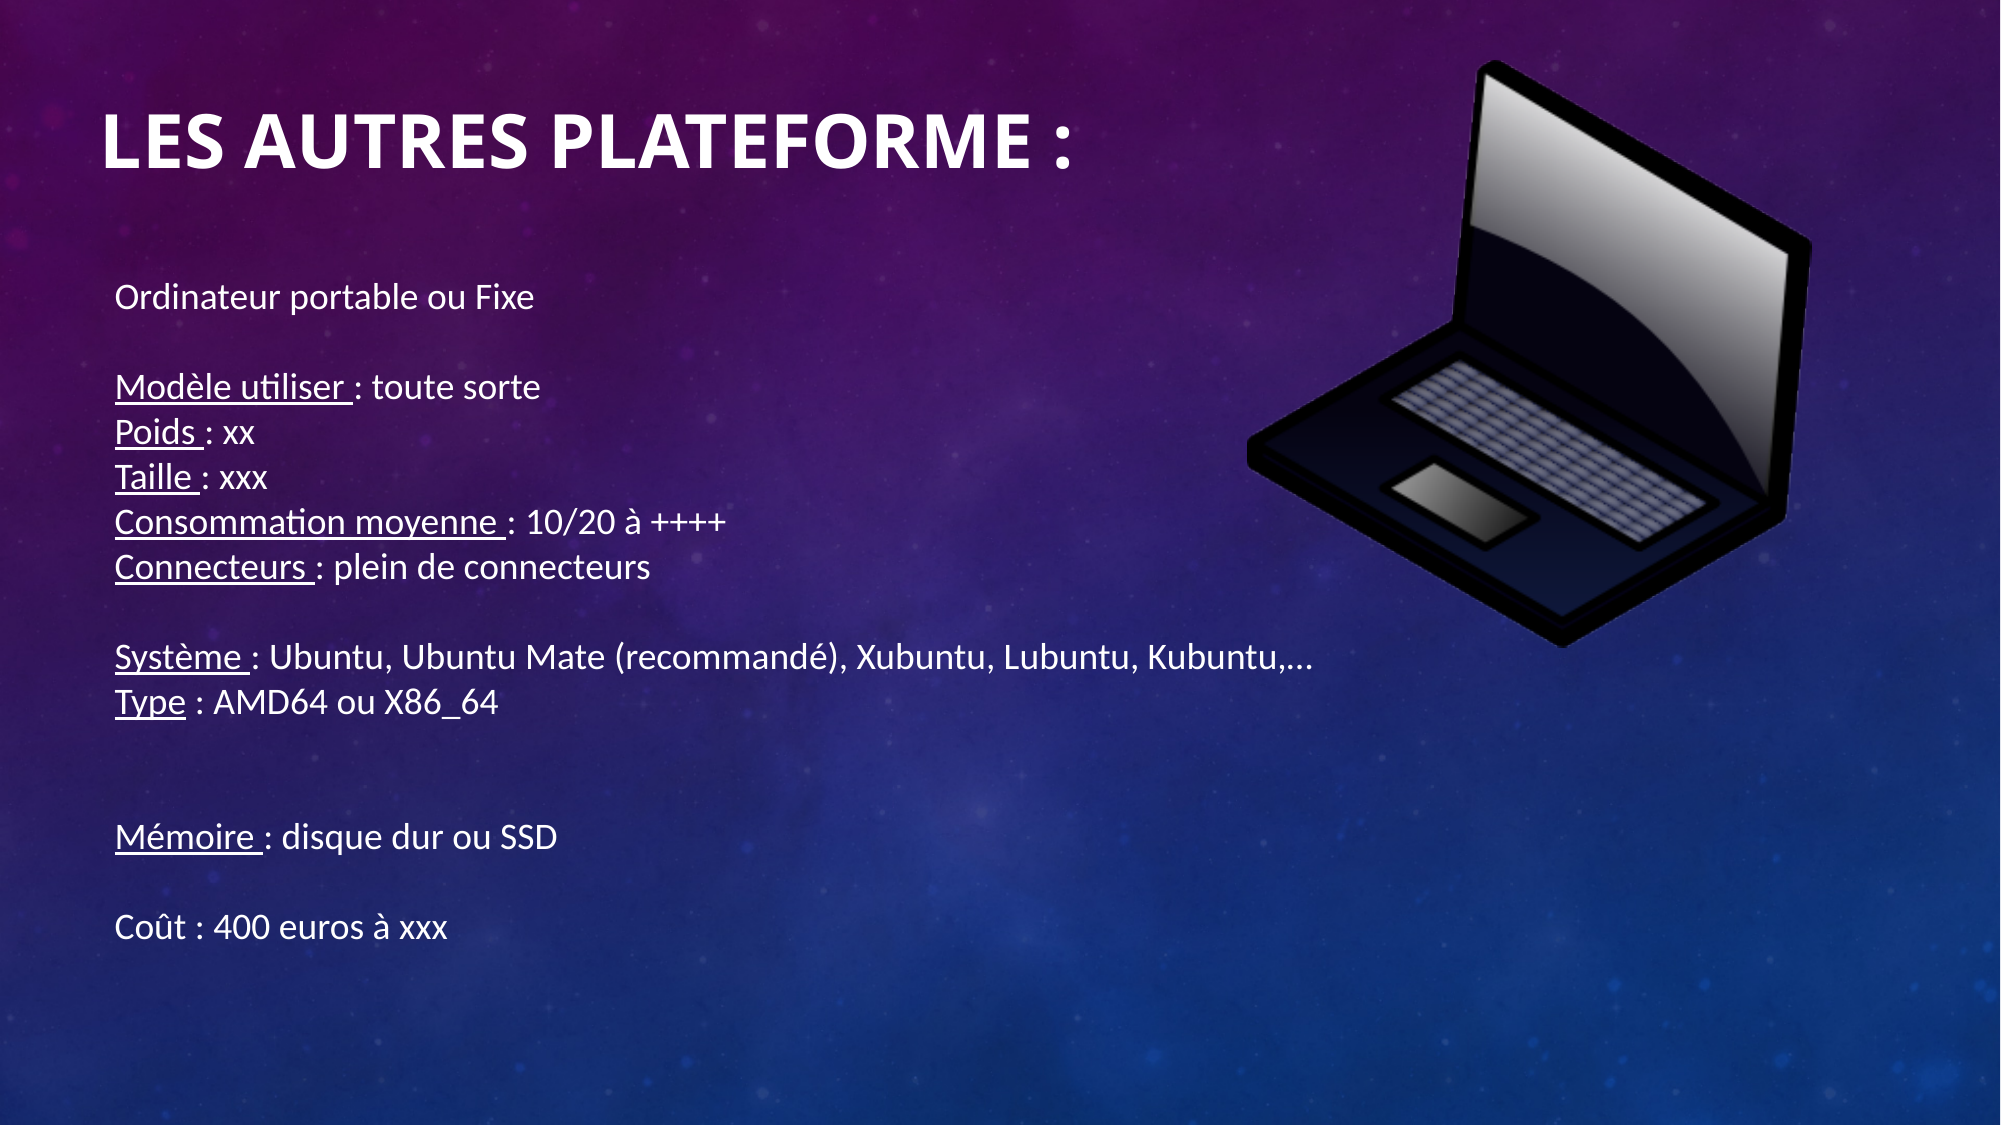

# Les Autres plateforme :
Ordinateur portable ou Fixe
Modèle utiliser : toute sorte
Poids : xx
Taille : xxx
Consommation moyenne : 10/20 à ++++
Connecteurs : plein de connecteurs
Système : Ubuntu, Ubuntu Mate (recommandé), Xubuntu, Lubuntu, Kubuntu,…
Type : AMD64 ou X86_64
Mémoire : disque dur ou SSD
Coût : 400 euros à xxx